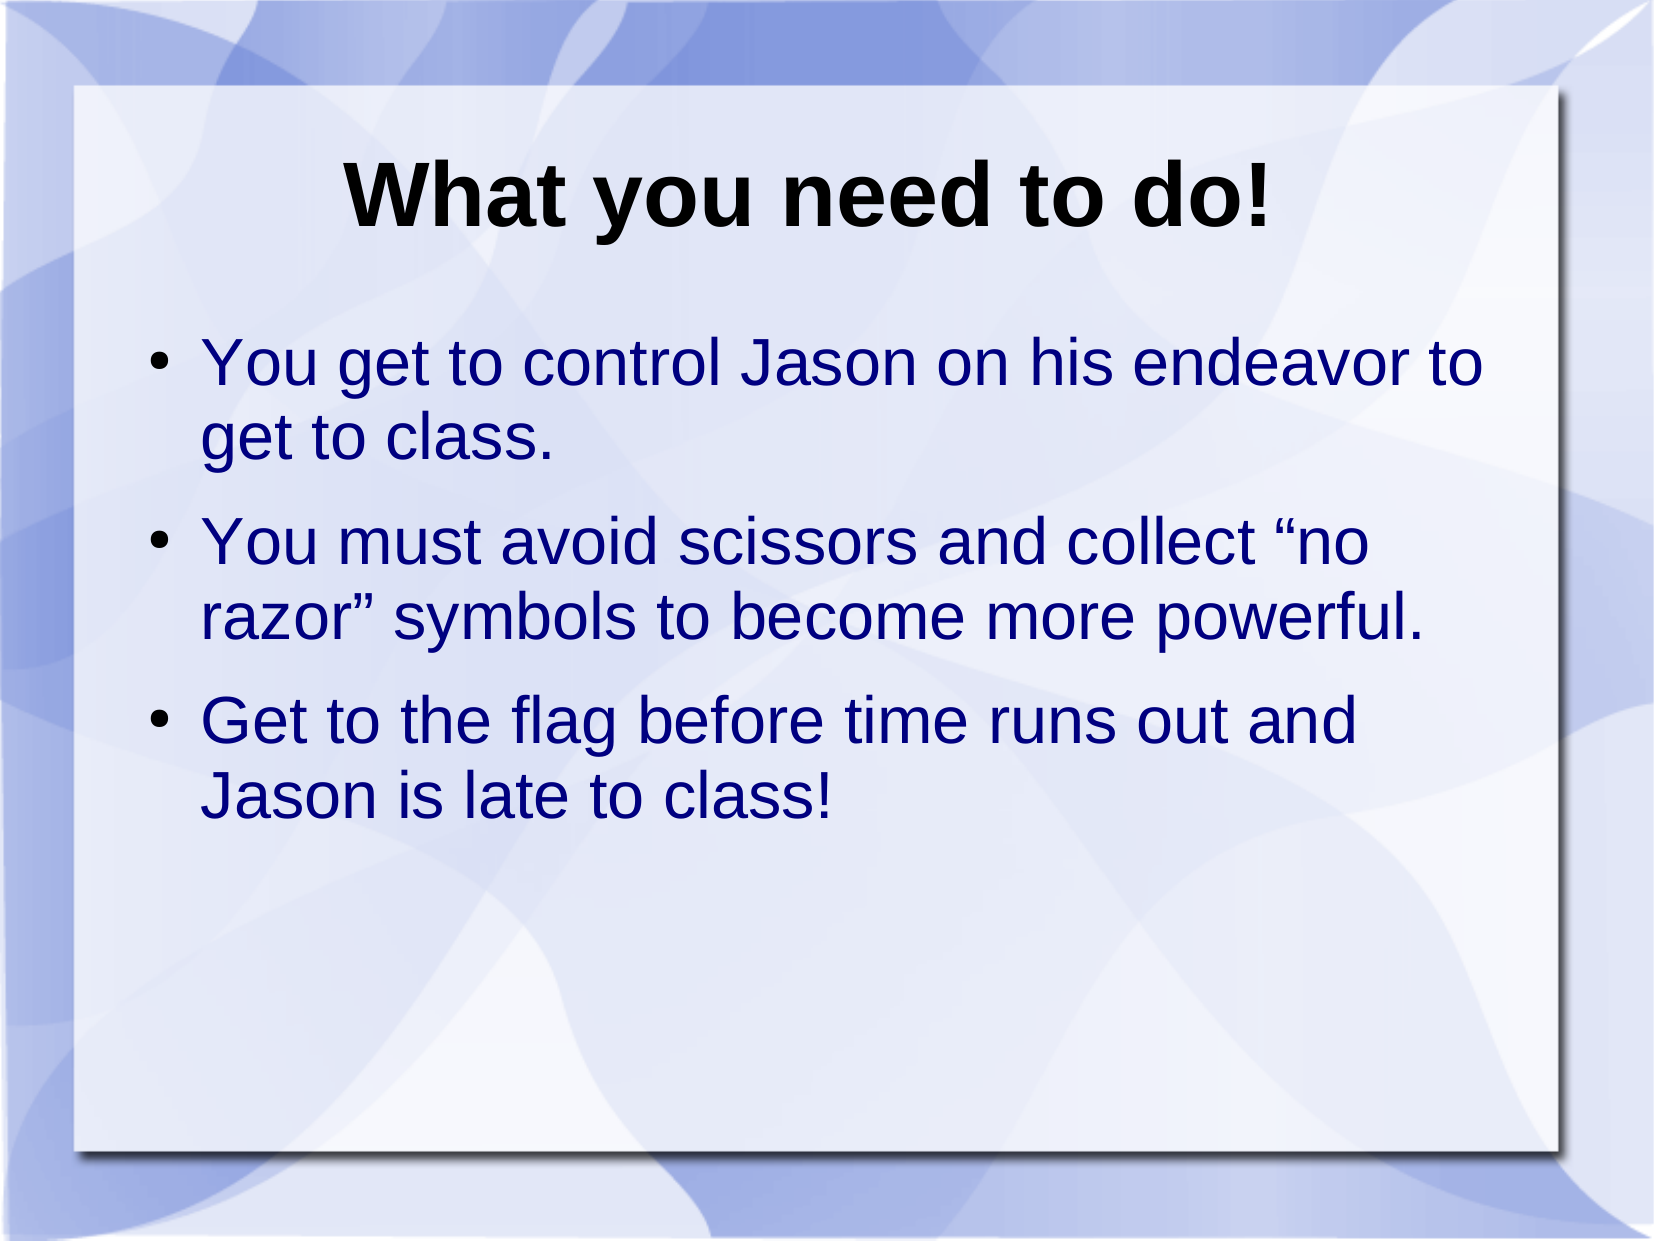

# What you need to do!
You get to control Jason on his endeavor to get to class.
You must avoid scissors and collect “no razor” symbols to become more powerful.
Get to the flag before time runs out and Jason is late to class!